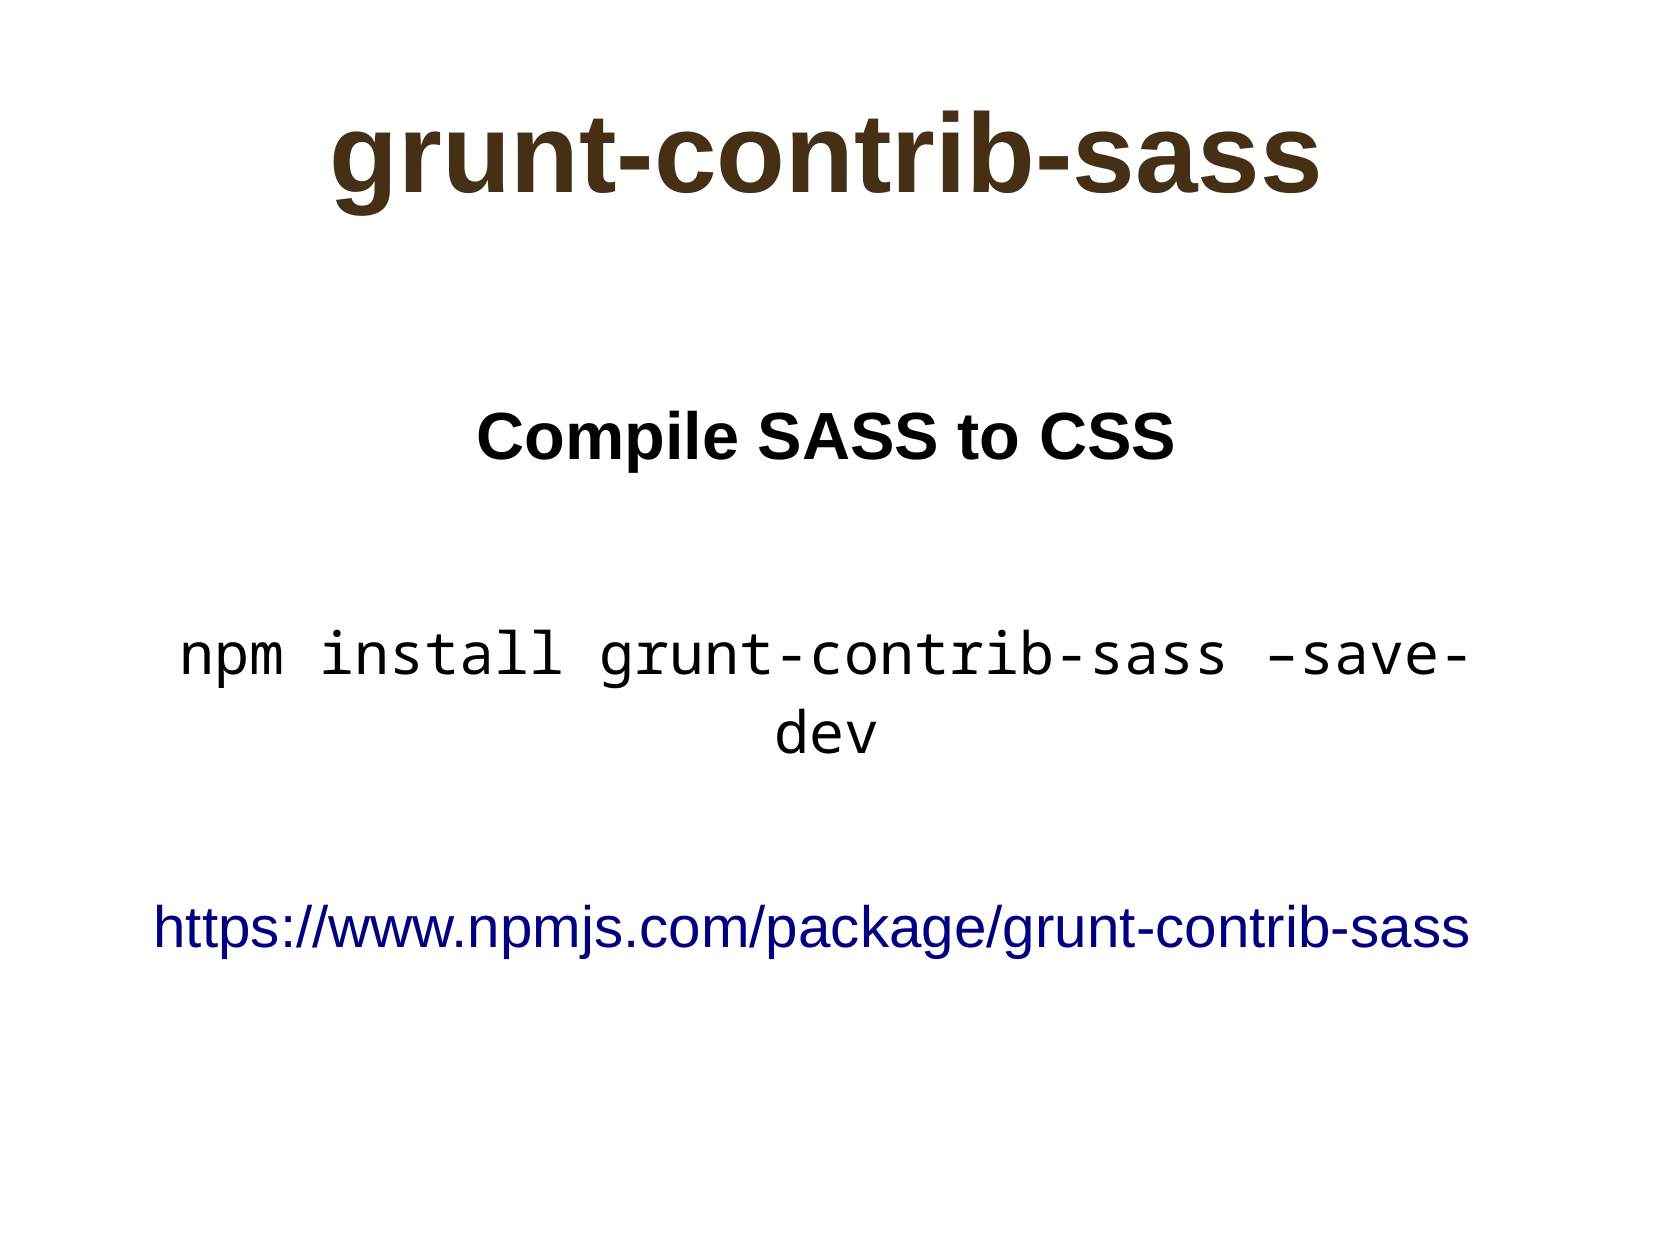

# grunt-contrib-sass
Compile SASS to CSS
npm install grunt-contrib-sass –save-dev
https://www.npmjs.com/package/grunt-contrib-sass